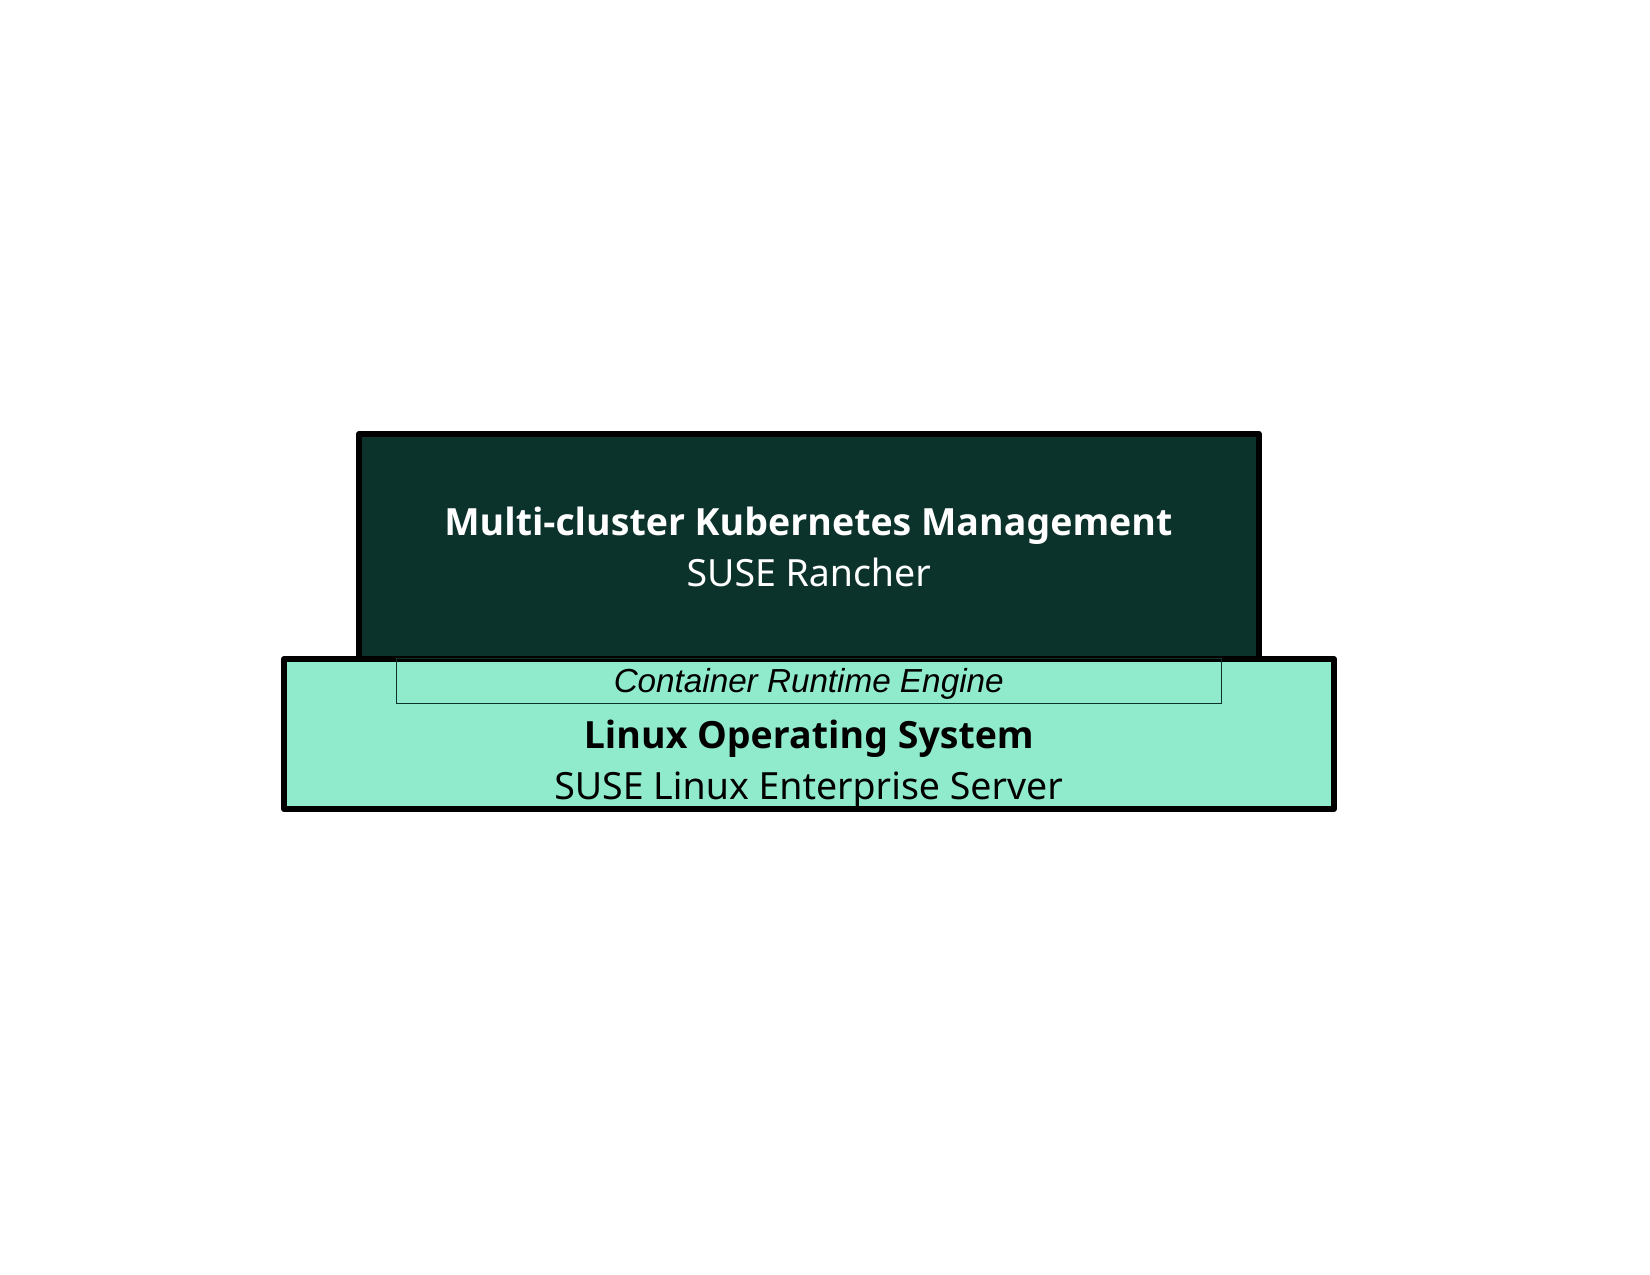

Multi-cluster Kubernetes Management
SUSE Rancher
Linux Operating System
SUSE Linux Enterprise Server
Container Runtime Engine